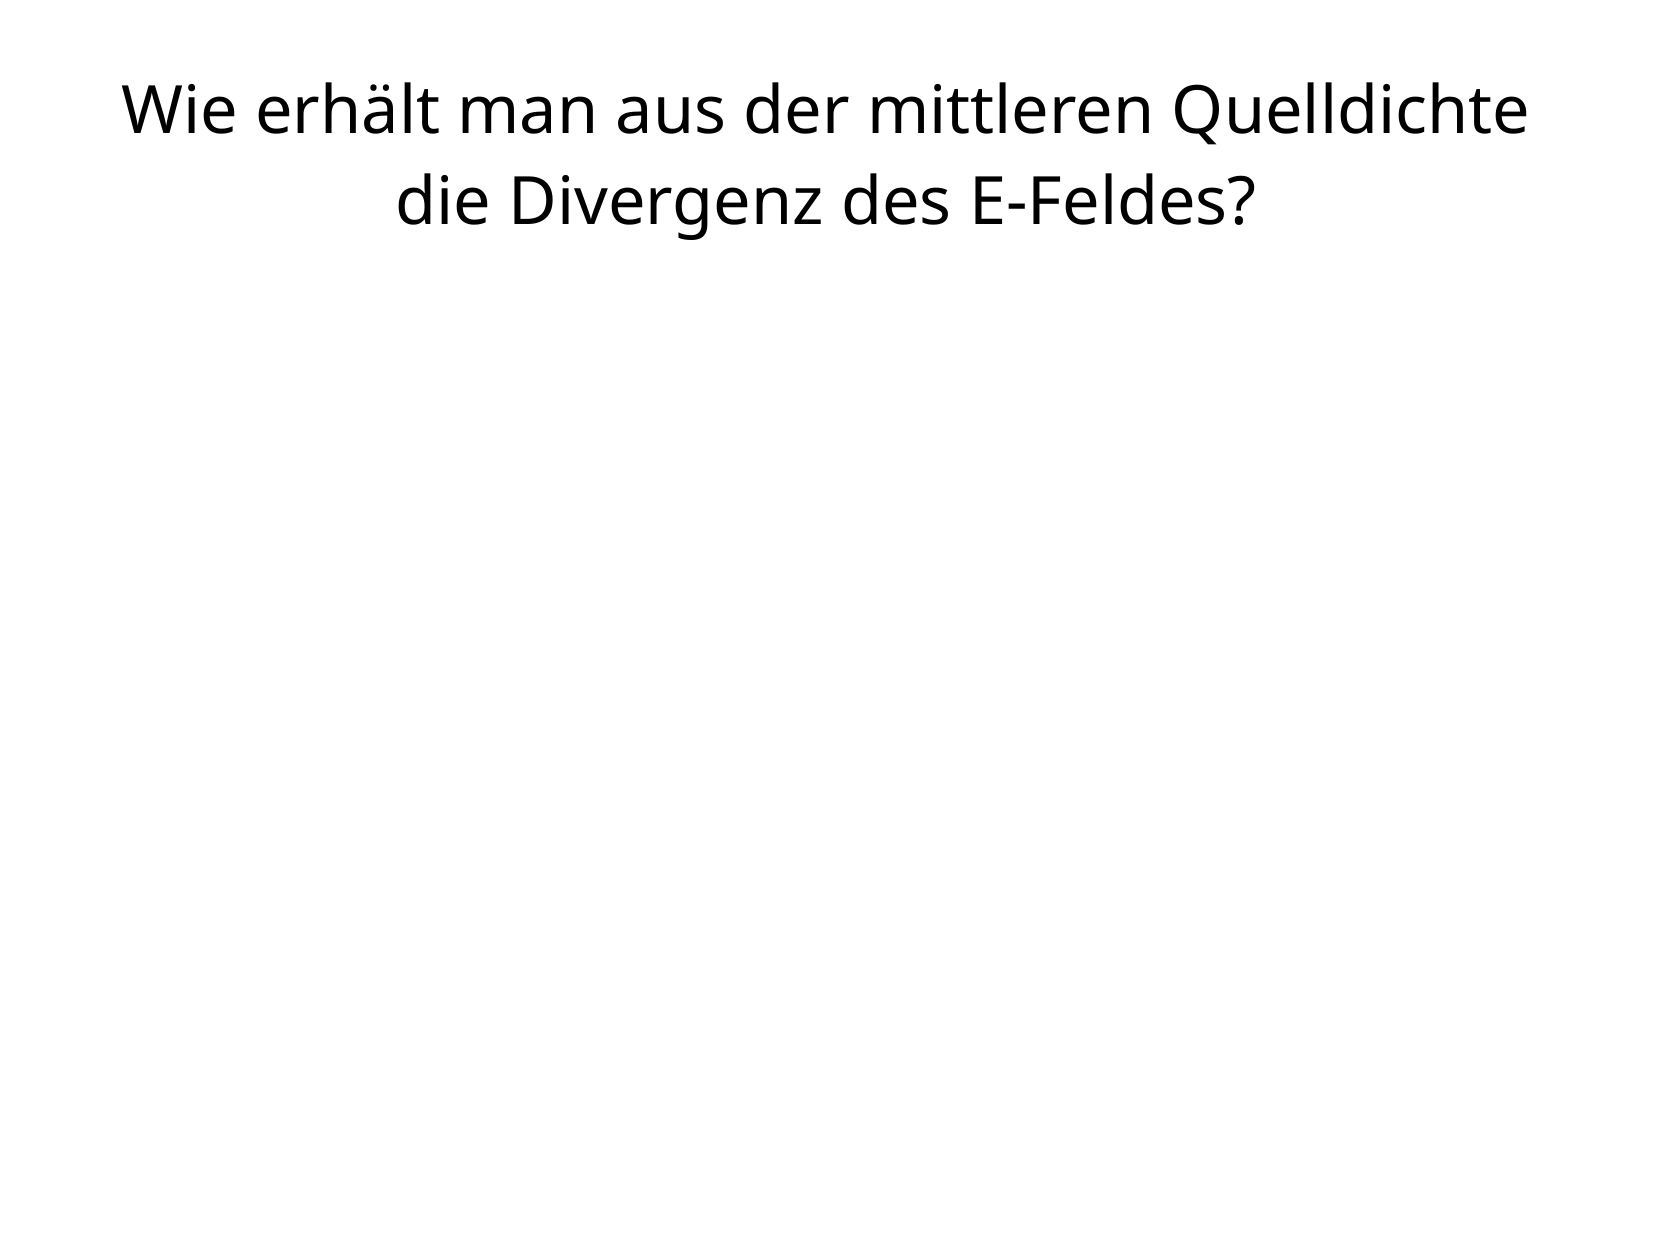

# Wie erhält man aus der mittleren Quelldichte die Divergenz des E-Feldes?